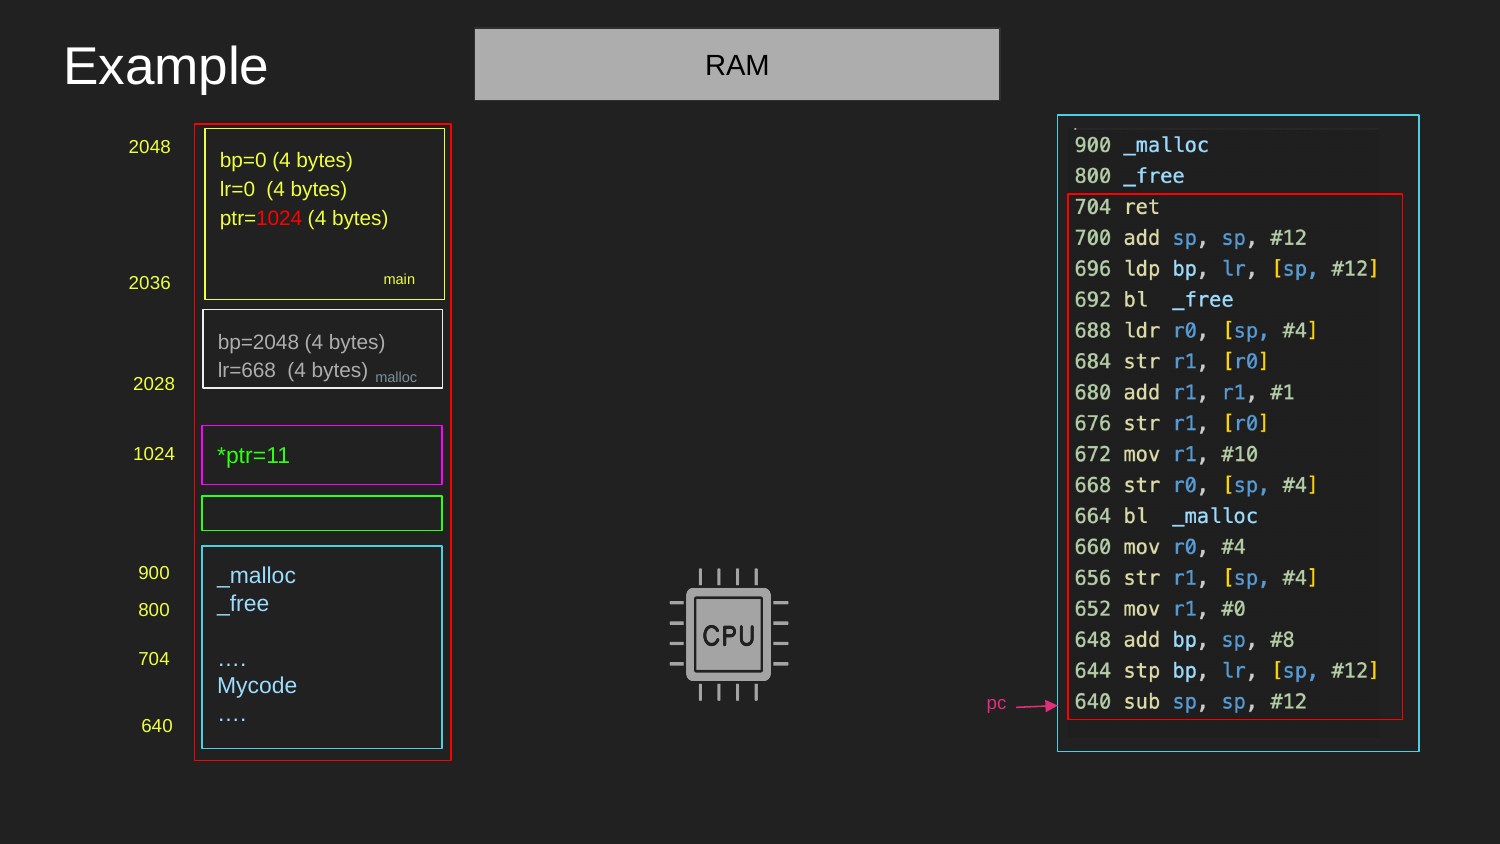

# Example
RAM
2048
bp=0 (4 bytes)
lr=0 (4 bytes)
ptr=1024 (4 bytes)
2036
main
bp=2048 (4 bytes)
lr=668 (4 bytes)
malloc
2028
*ptr=11
1024
900
_malloc
_free
….
Mycode
….
800
704
pc
640